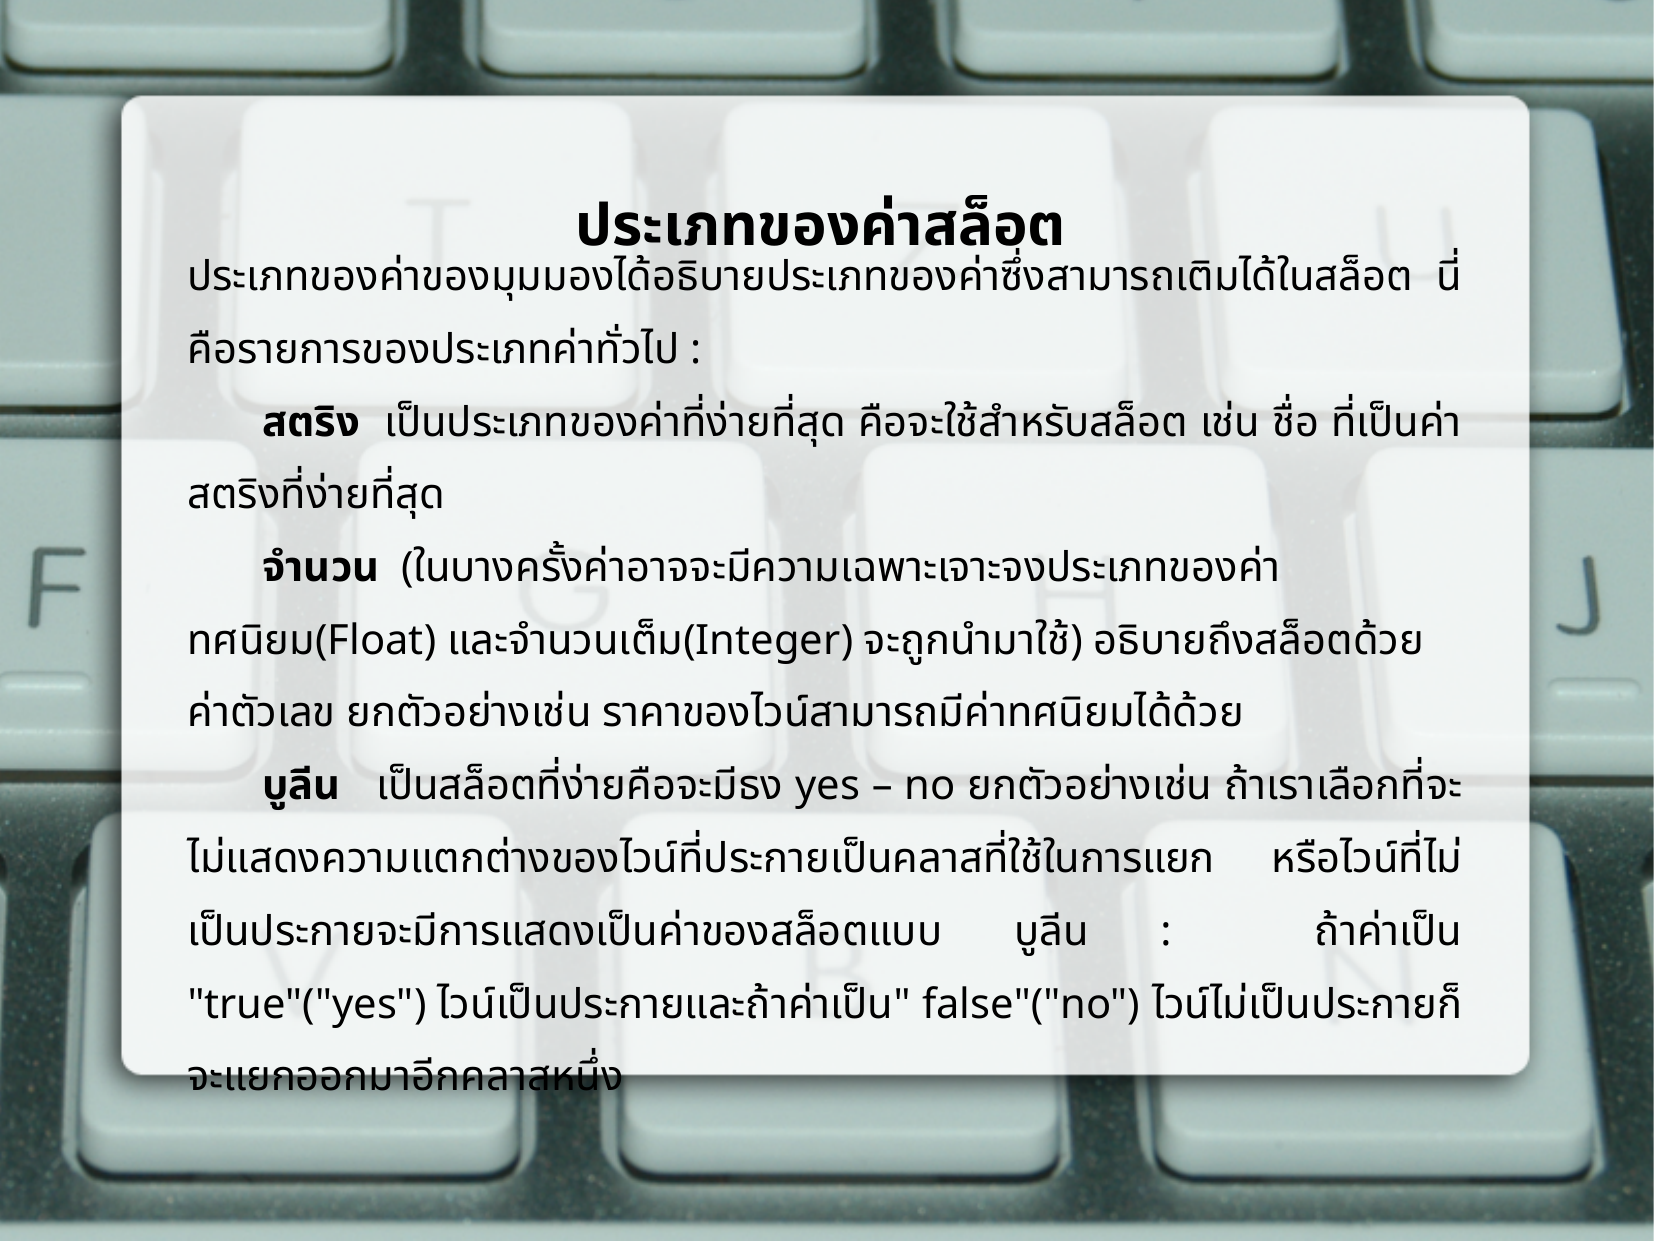

# ประเภทของค่าสล็อต
ประเภทของค่าของมุมมองได้อธิบายประเภทของค่าซึ่งสามารถเติมได้ในสล็อต นี่คือรายการของประเภทค่าทั่วไป :
	สตริง เป็นประเภทของค่าที่ง่ายที่สุด คือจะใช้สำหรับสล็อต เช่น ชื่อ ที่เป็นค่าสตริงที่ง่ายที่สุด
	จำนวน (ในบางครั้งค่าอาจจะมีความเฉพาะเจาะจงประเภทของค่า ทศนิยม(Float) และจำนวนเต็ม(Integer) จะถูกนำมาใช้) อธิบายถึงสล็อตด้วยค่าตัวเลข ยกตัวอย่างเช่น ราคาของไวน์สามารถมีค่าทศนิยมได้ด้วย
	บูลีน เป็นสล็อตที่ง่ายคือจะมีธง yes – no ยกตัวอย่างเช่น ถ้าเราเลือกที่จะไม่แสดงความแตกต่างของไวน์ที่ประกายเป็นคลาสที่ใช้ในการแยก หรือไวน์ที่ไม่เป็นประกายจะมีการแสดงเป็นค่าของสล็อตแบบ บูลีน : ถ้าค่าเป็น "true"("yes") ไวน์เป็นประกายและถ้าค่าเป็น" false"("no") ไวน์ไม่เป็นประกายก็จะแยกออกมาอีกคลาสหนึ่ง